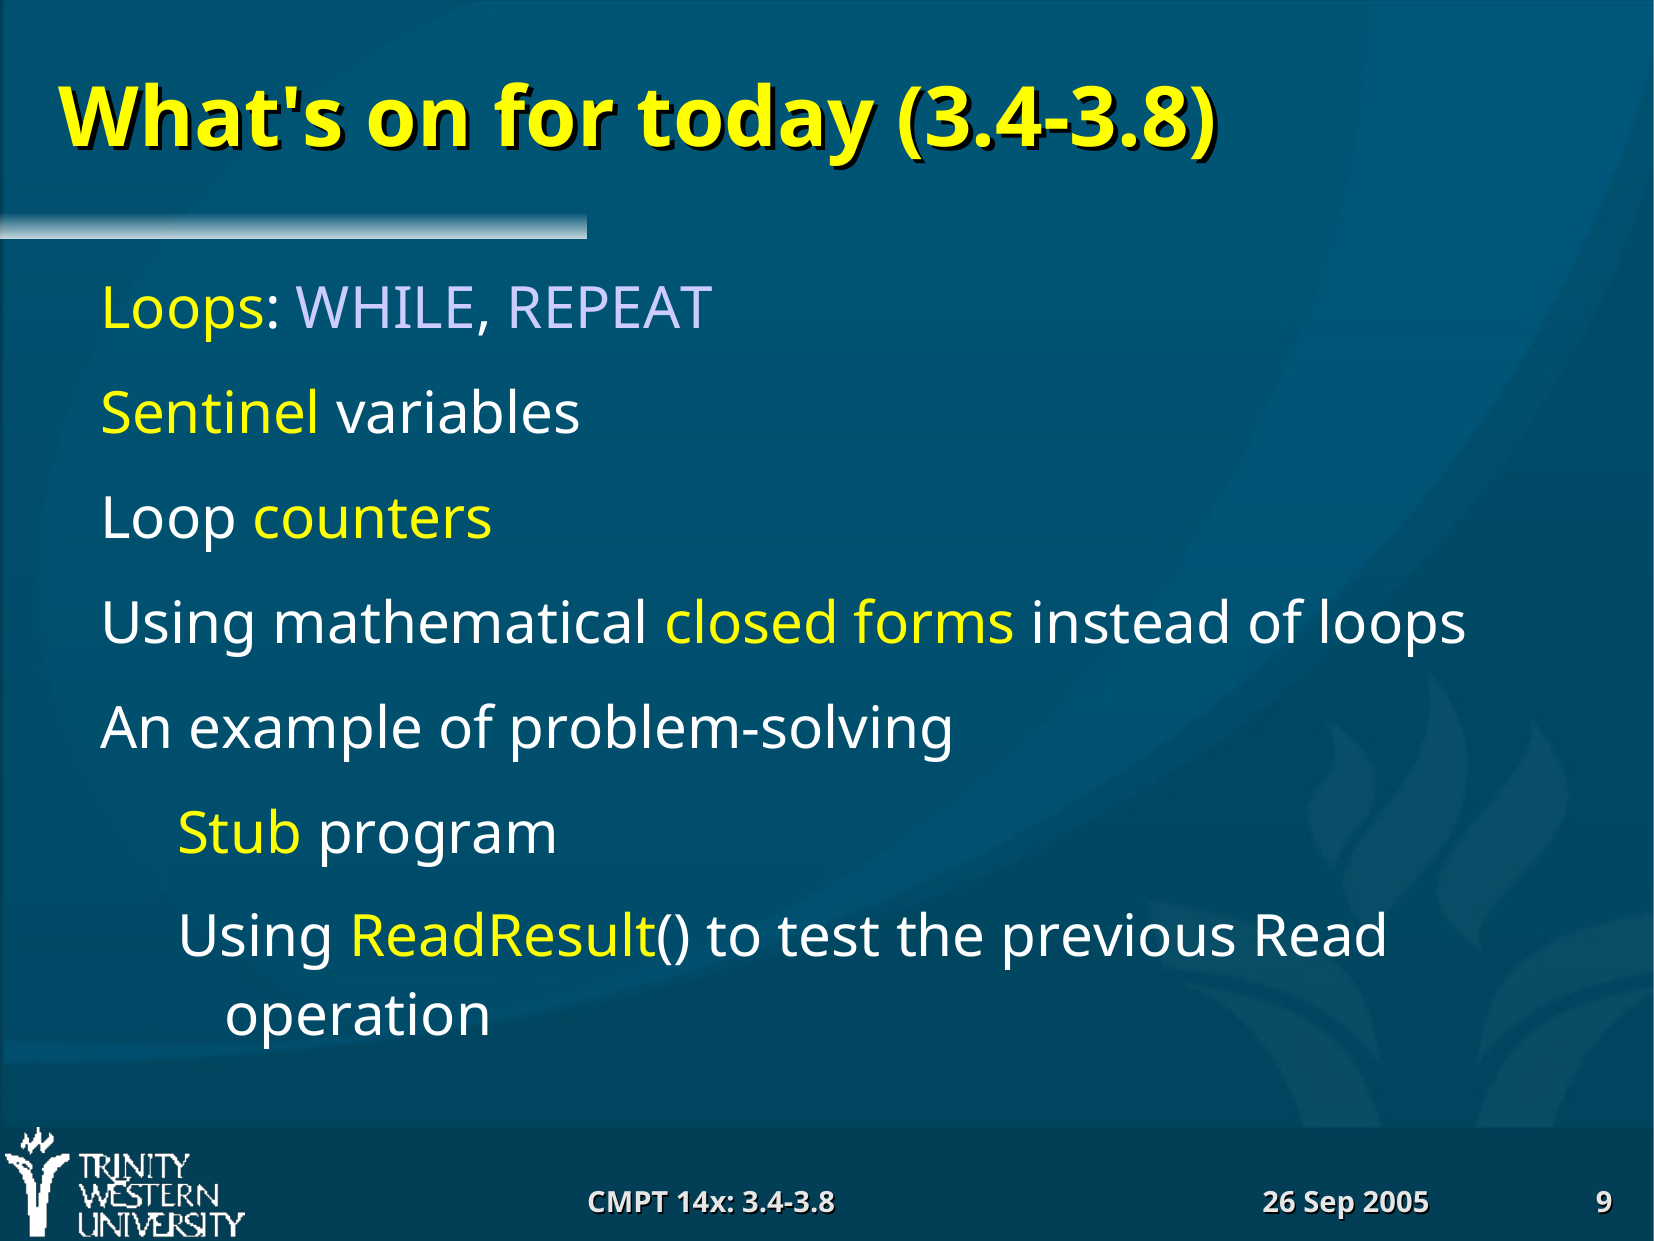

# What's on for today (3.4-3.8)
Loops: WHILE, REPEAT
Sentinel variables
Loop counters
Using mathematical closed forms instead of loops
An example of problem-solving
Stub program
Using ReadResult() to test the previous Read operation
CMPT 14x: 3.4-3.8
26 Sep 2005
9